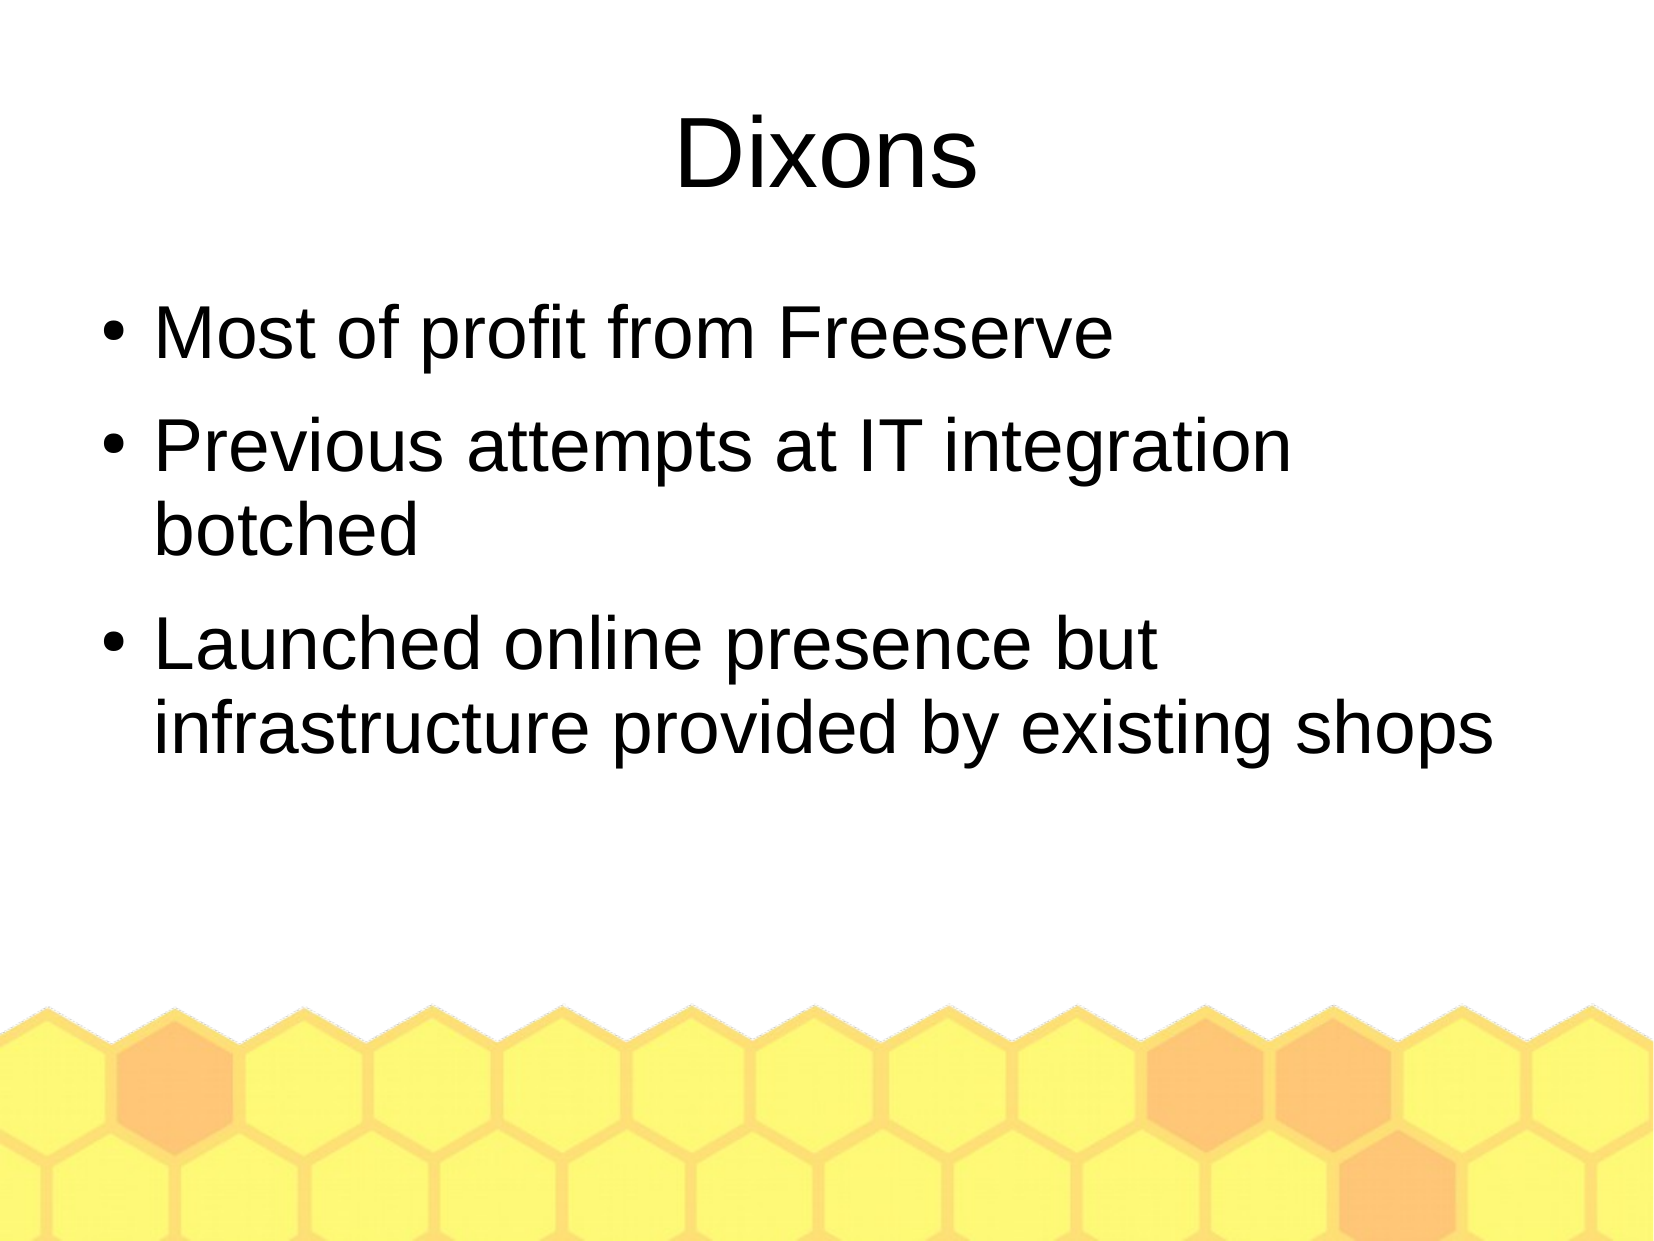

# Dixons
Most of profit from Freeserve
Previous attempts at IT integration botched
Launched online presence but infrastructure provided by existing shops